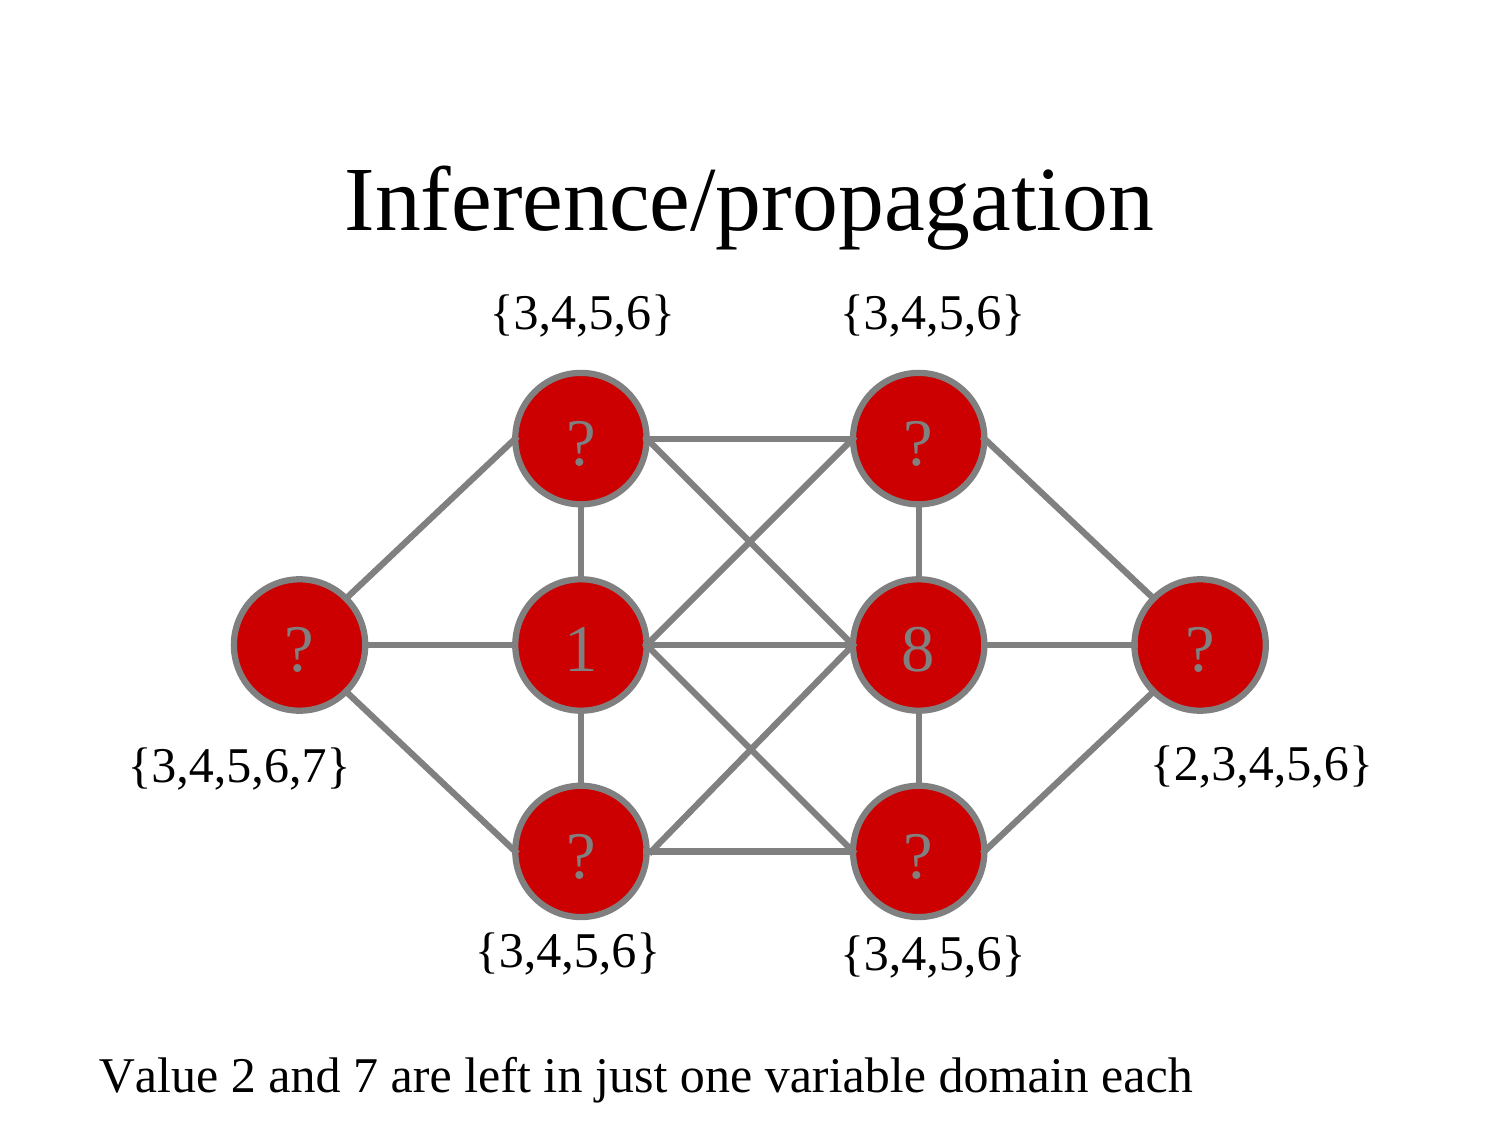

# Inference/propagation
{3,4,5,6}
{3,4,5,6}
?
?
?
1
8
?
?
?
{2,3,4,5,6}
{3,4,5,6,7}
{3,4,5,6}
{3,4,5,6}
Value 2 and 7 are left in just one variable domain each